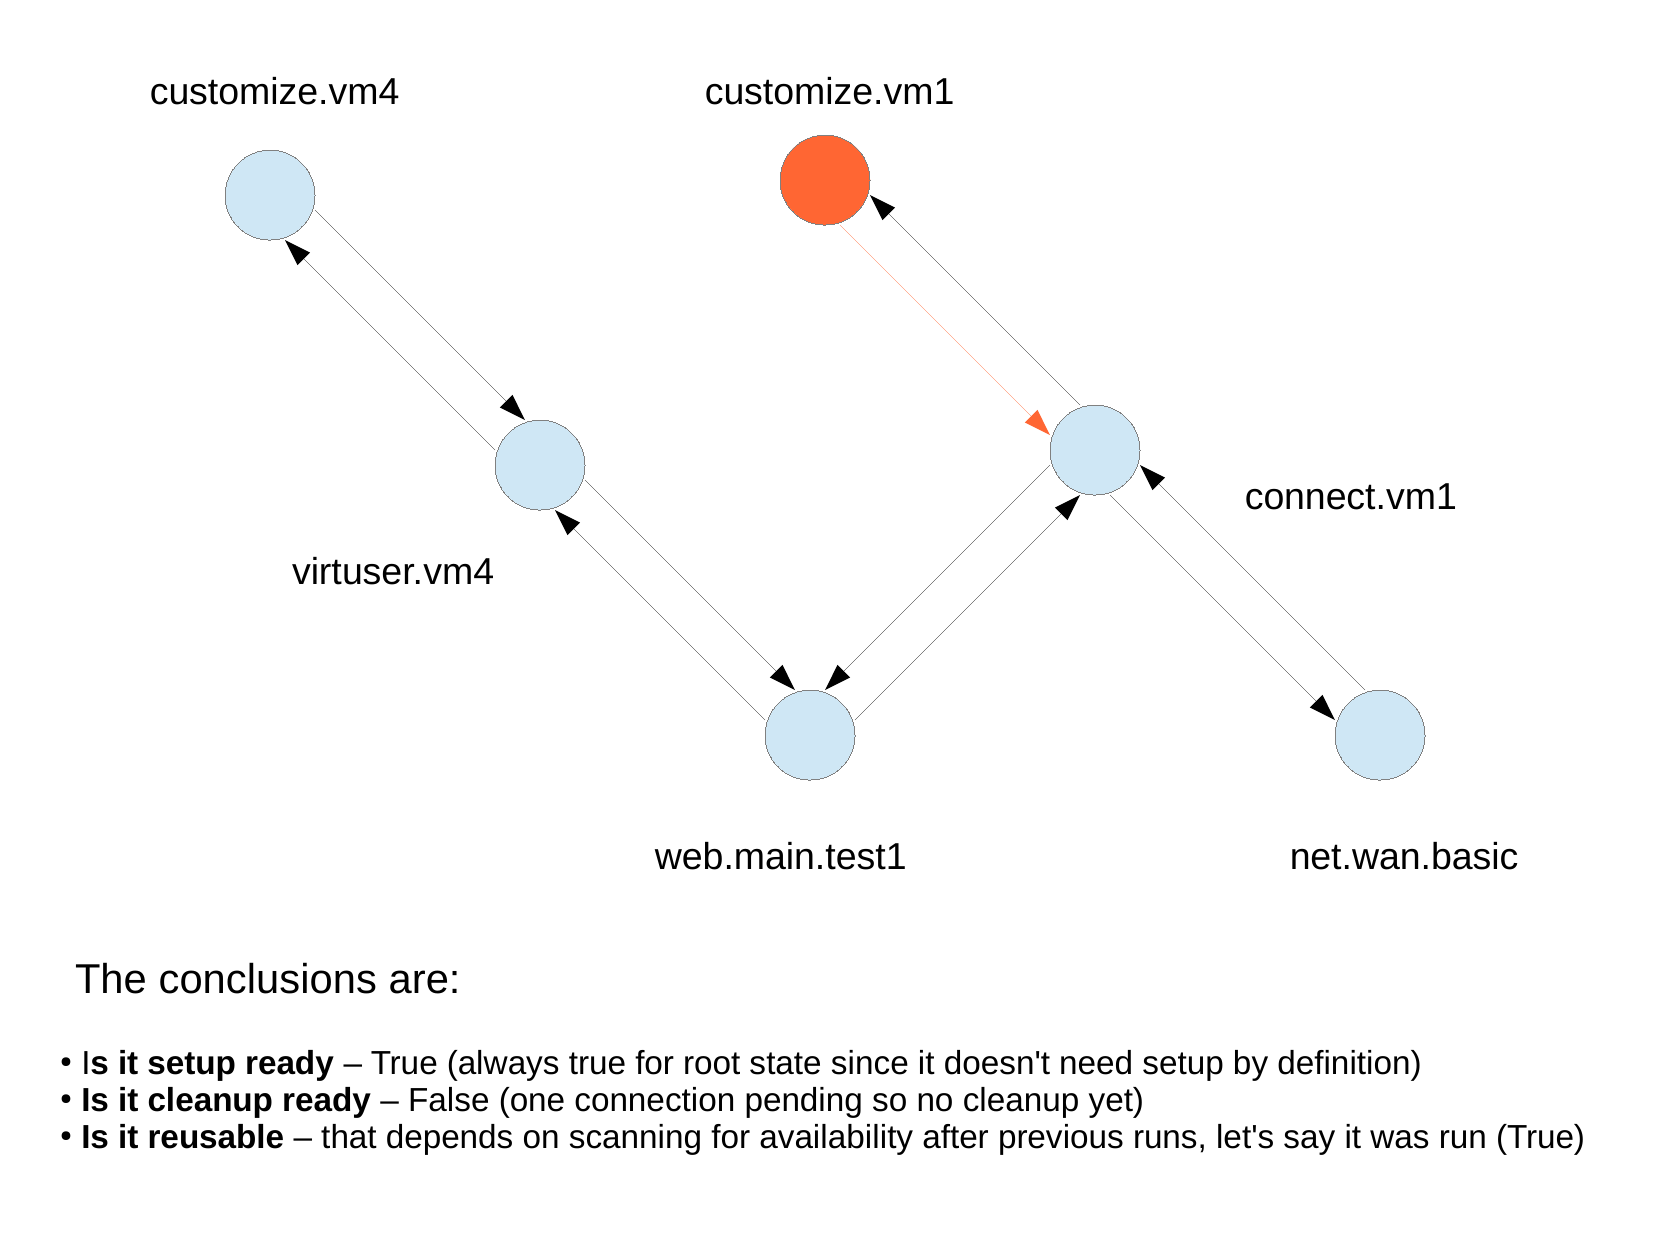

customize.vm4
customize.vm1
connect.vm1
virtuser.vm4
web.main.test1
net.wan.basic
The conclusions are:
 Is it setup ready – True (always true for root state since it doesn't need setup by definition)
 Is it cleanup ready – False (one connection pending so no cleanup yet)
 Is it reusable – that depends on scanning for availability after previous runs, let's say it was run (True)